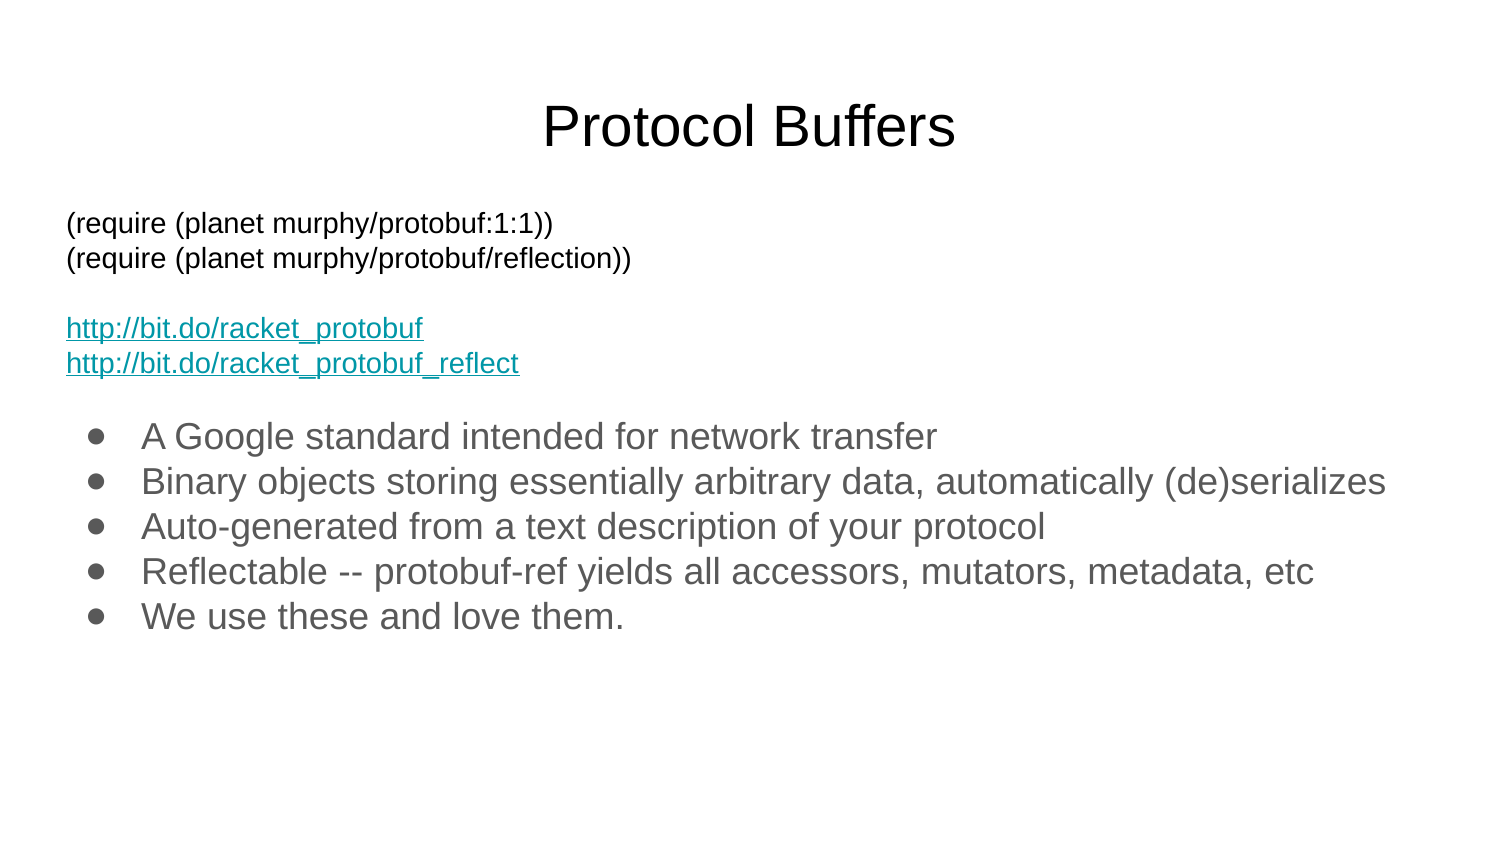

# Protocol Buffers
(require (planet murphy/protobuf:1:1))
(require (planet murphy/protobuf/reflection))
http://bit.do/racket_protobuf
http://bit.do/racket_protobuf_reflect
A Google standard intended for network transfer
Binary objects storing essentially arbitrary data, automatically (de)serializes
Auto-generated from a text description of your protocol
Reflectable -- protobuf-ref yields all accessors, mutators, metadata, etc
We use these and love them.